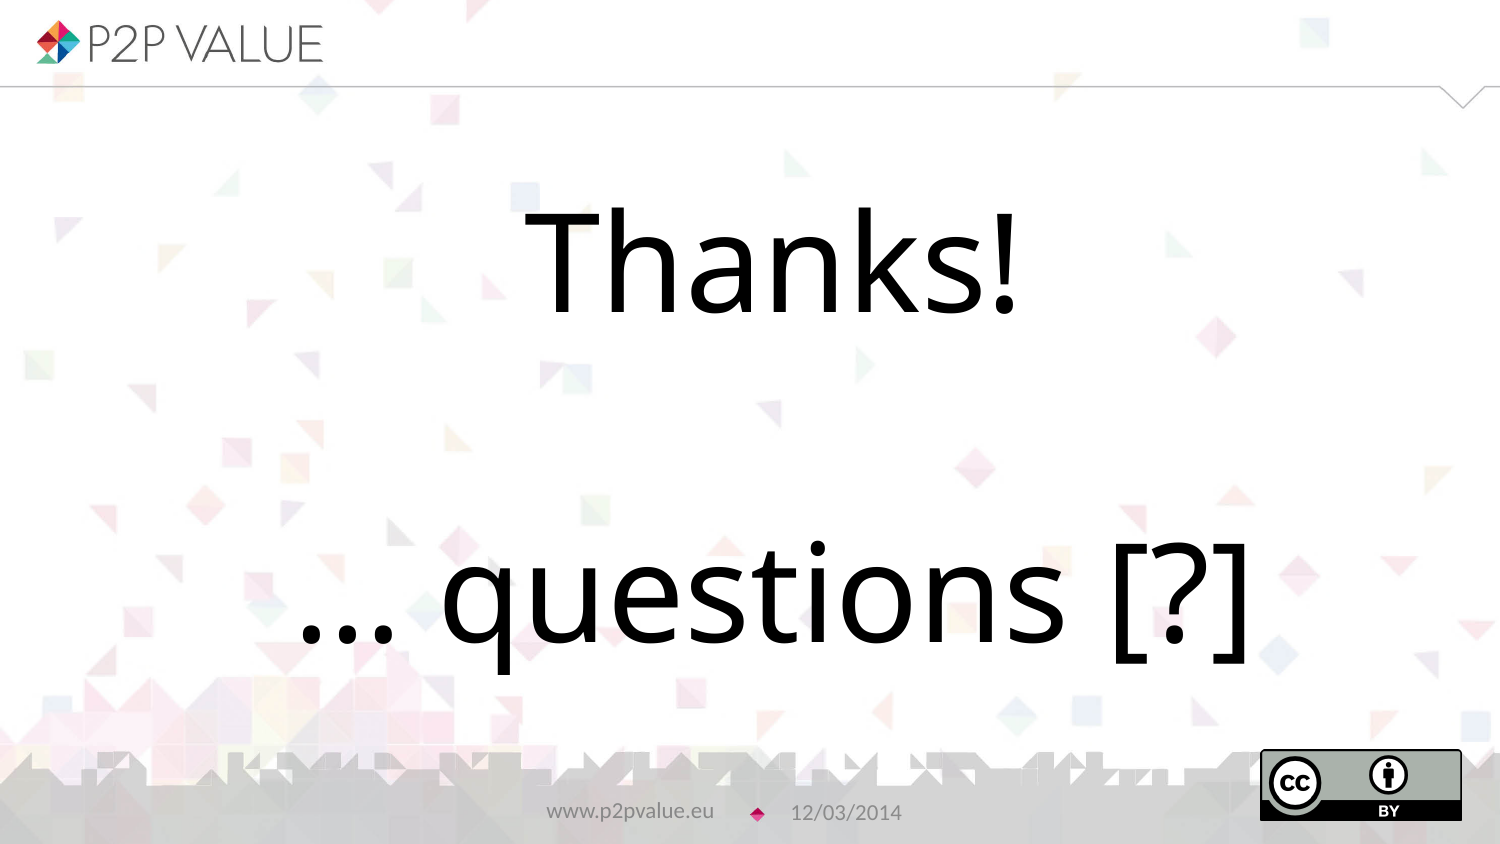

# Thanks! … questions [?]
12/03/2014
www.p2pvalue.eu